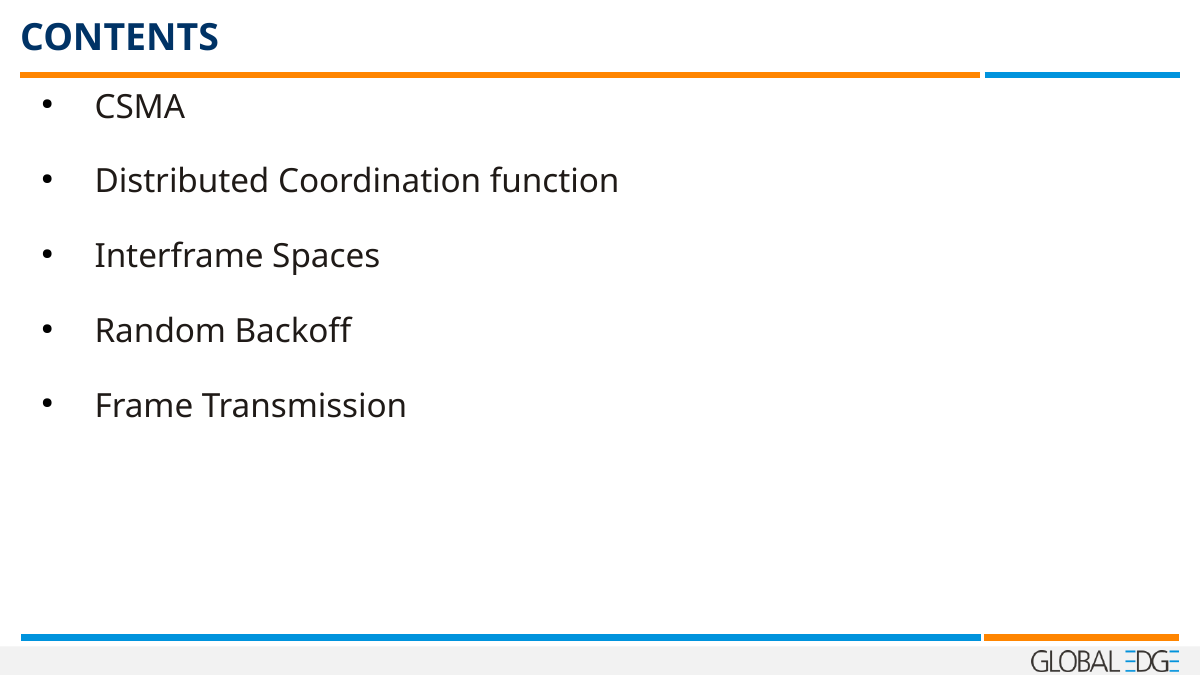

# CONTENTS
CSMA
Distributed Coordination function
Interframe Spaces
Random Backoff
Frame Transmission